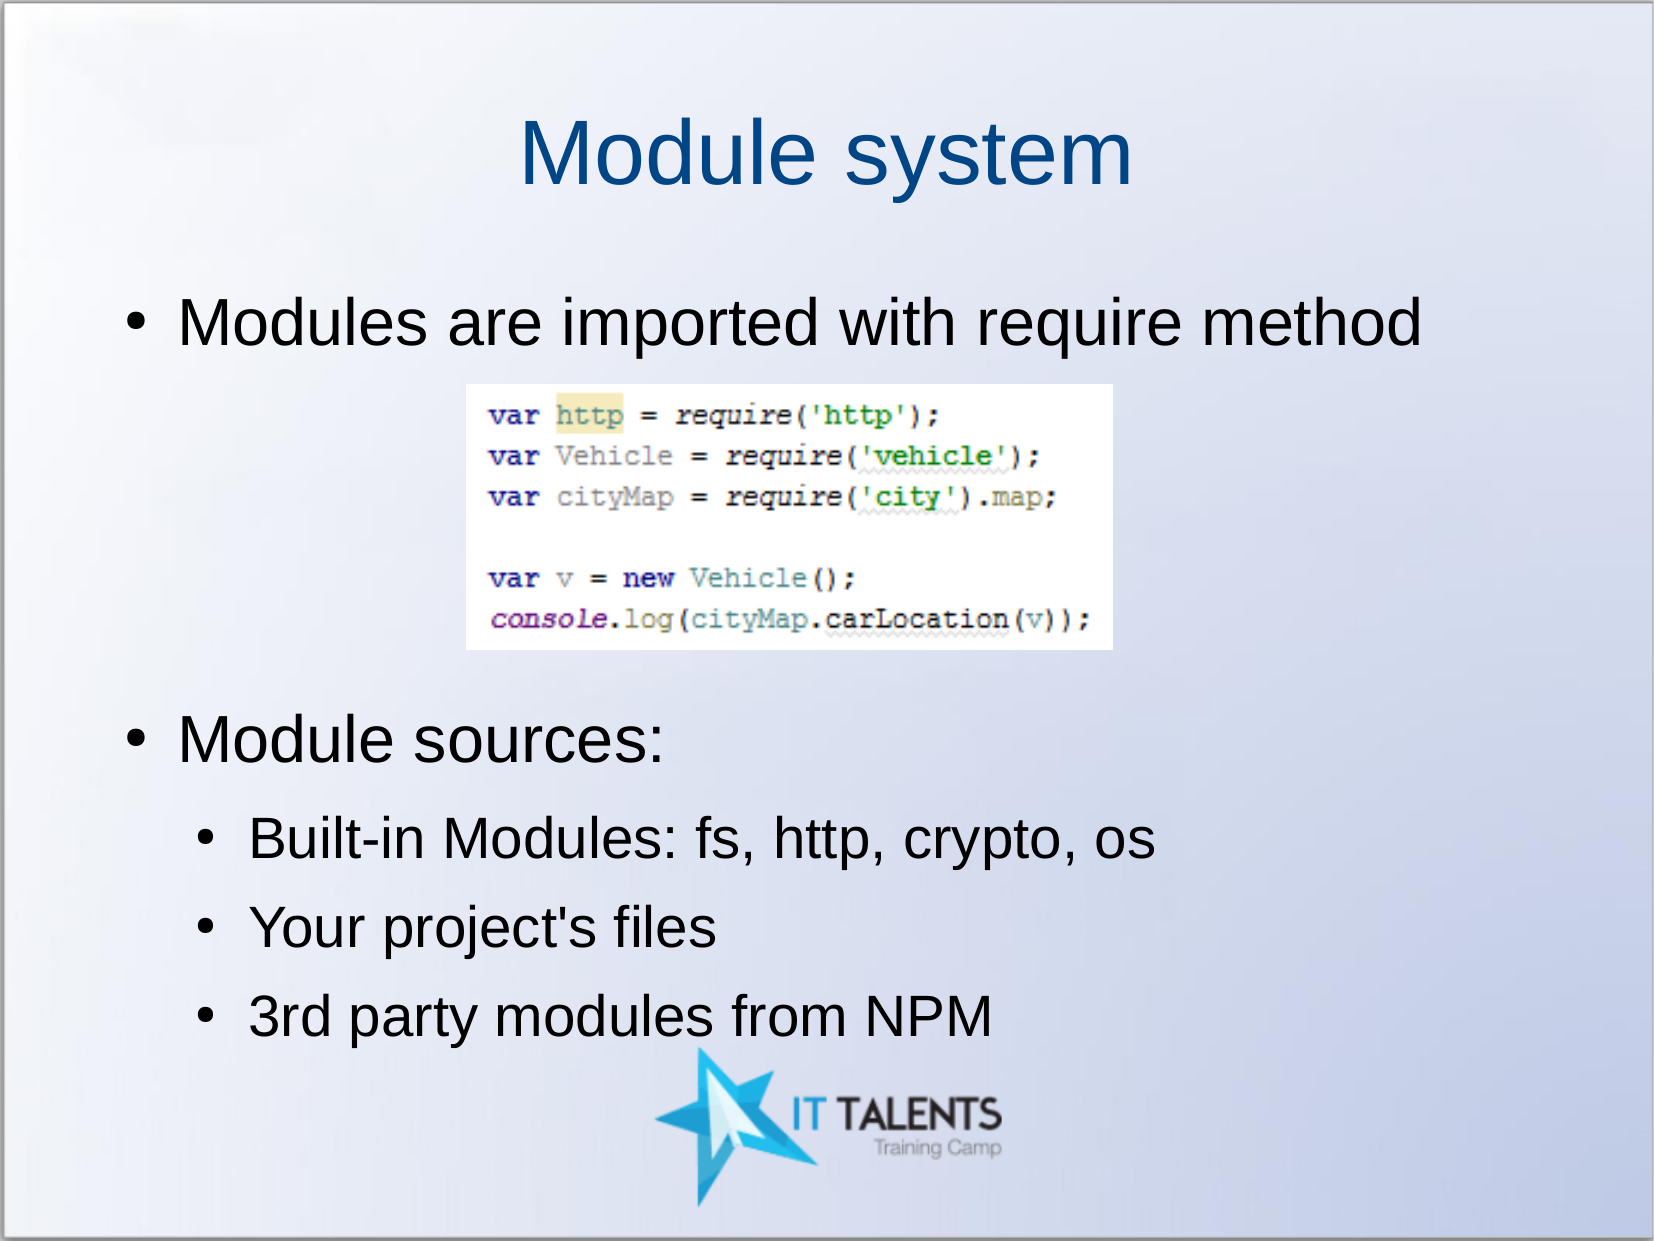

# Module system
Modules are imported with require method
Module sources:
Built-in Modules: fs, http, crypto, os
Your project's files
3rd party modules from NPM